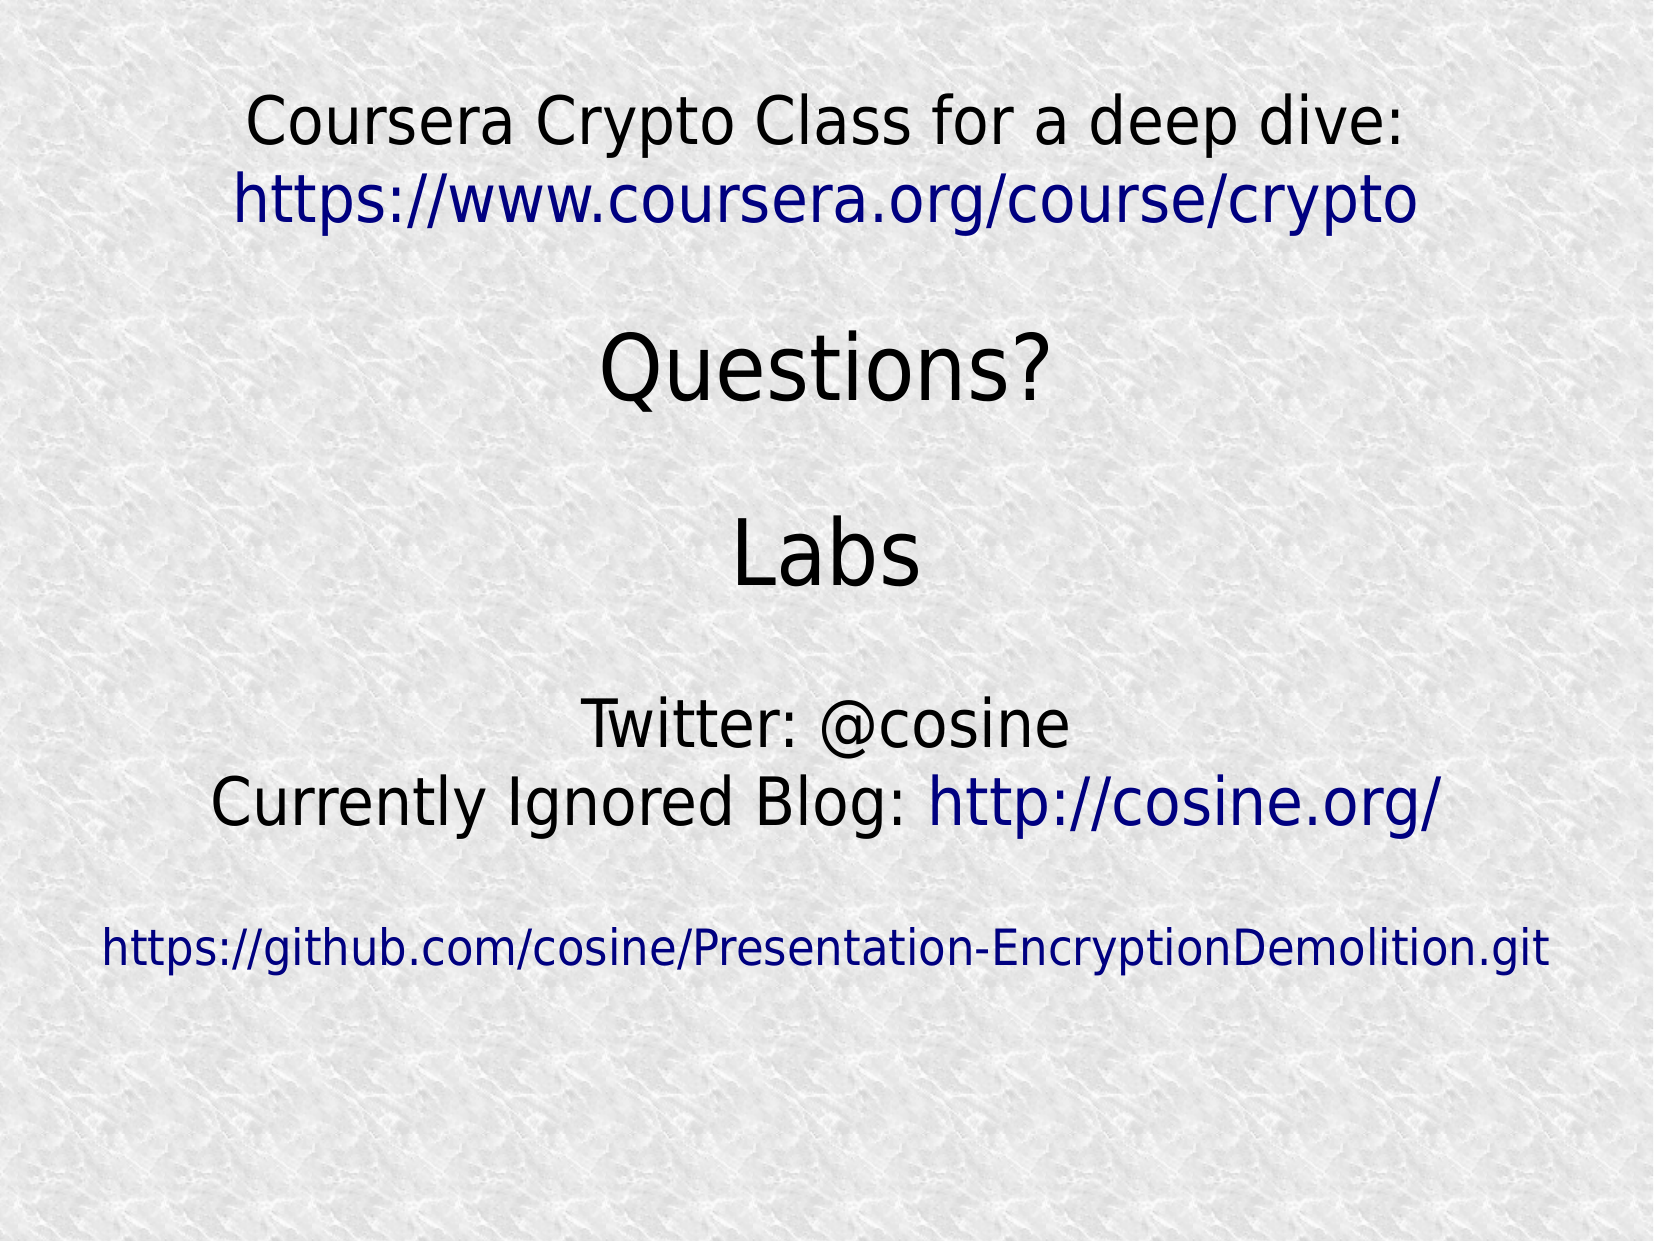

# Coursera Crypto Class for a deep dive:
https://www.coursera.org/course/crypto
Questions?
Labs
Twitter: @cosine
Currently Ignored Blog: http://cosine.org/
https://github.com/cosine/Presentation-EncryptionDemolition.git